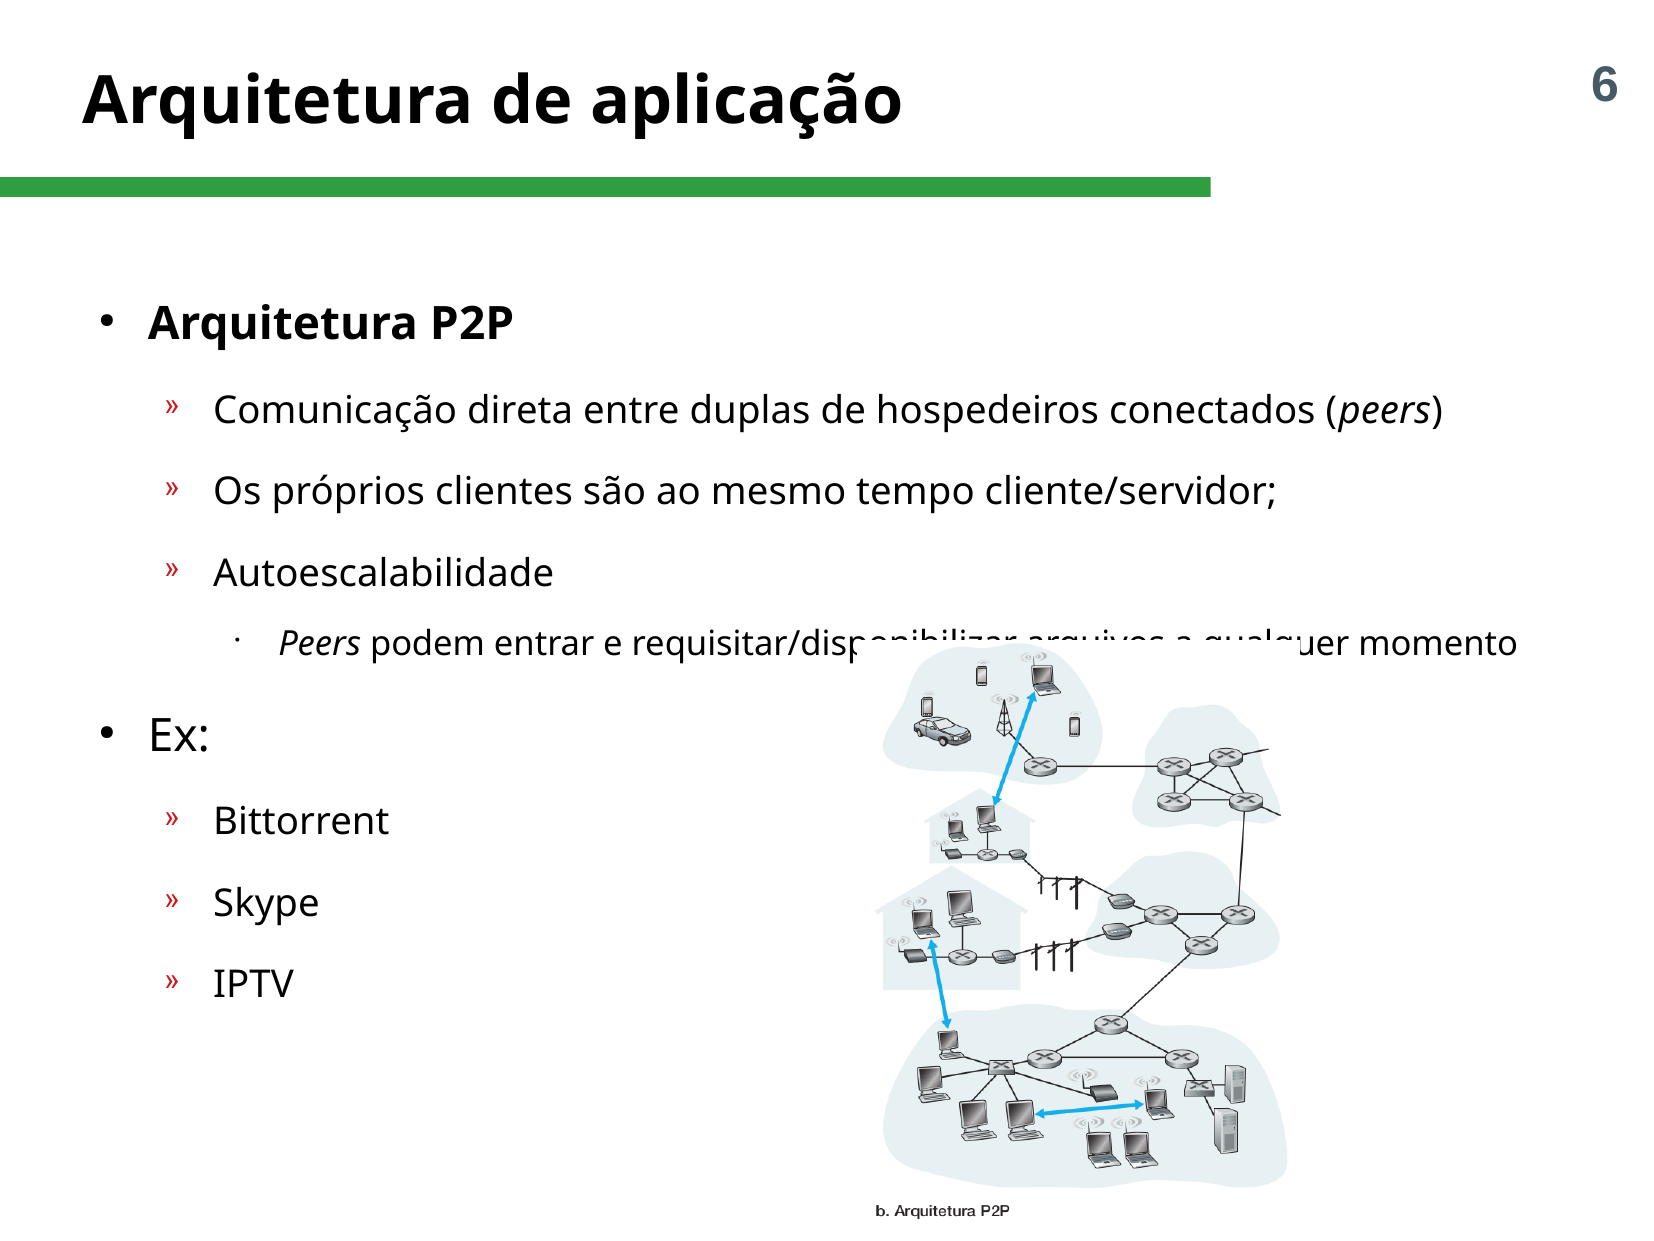

# Arquitetura de aplicação
Arquitetura P2P
Comunicação direta entre duplas de hospedeiros conectados (peers)
Os próprios clientes são ao mesmo tempo cliente/servidor;
Autoescalabilidade
Peers podem entrar e requisitar/disponibilizar arquivos a qualquer momento
Ex:
Bittorrent
Skype
IPTV